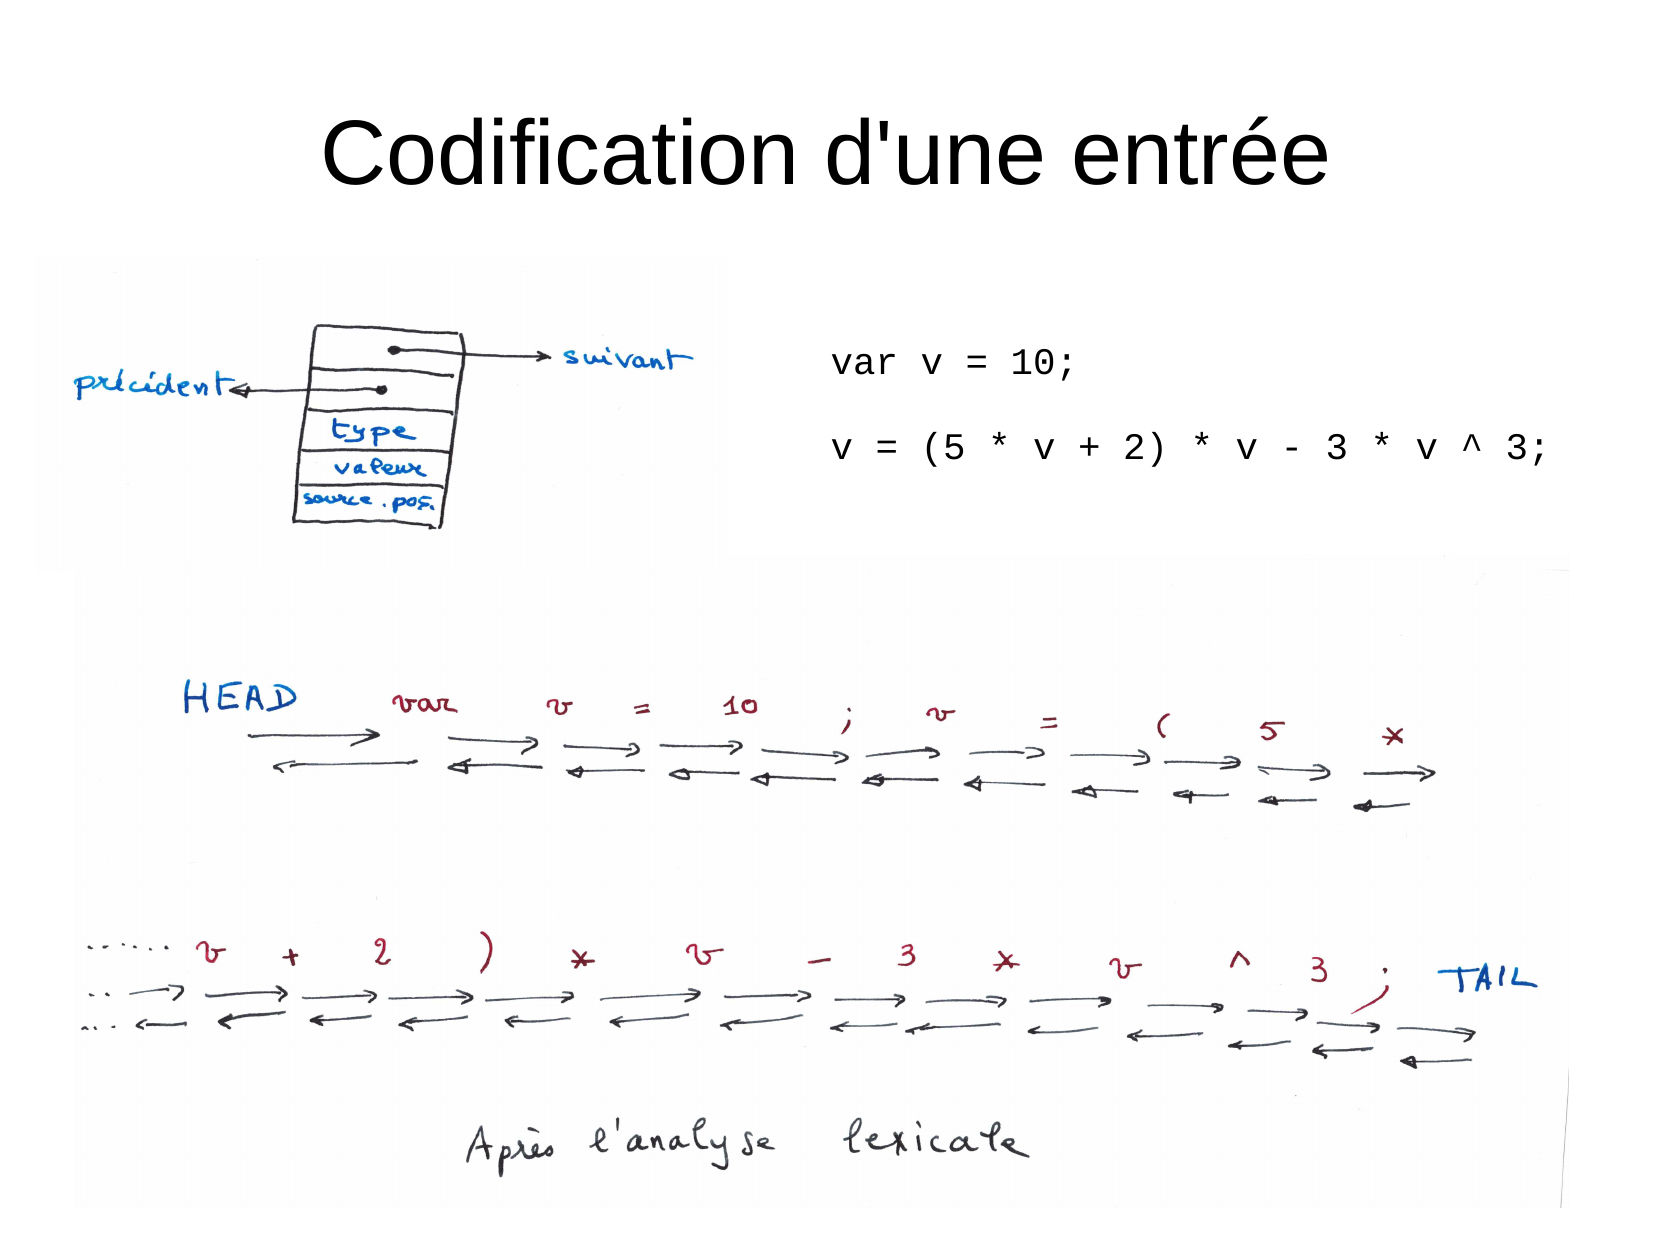

# Codification d'une entrée
var v = 10;
v = (5 * v + 2) * v - 3 * v ^ 3;